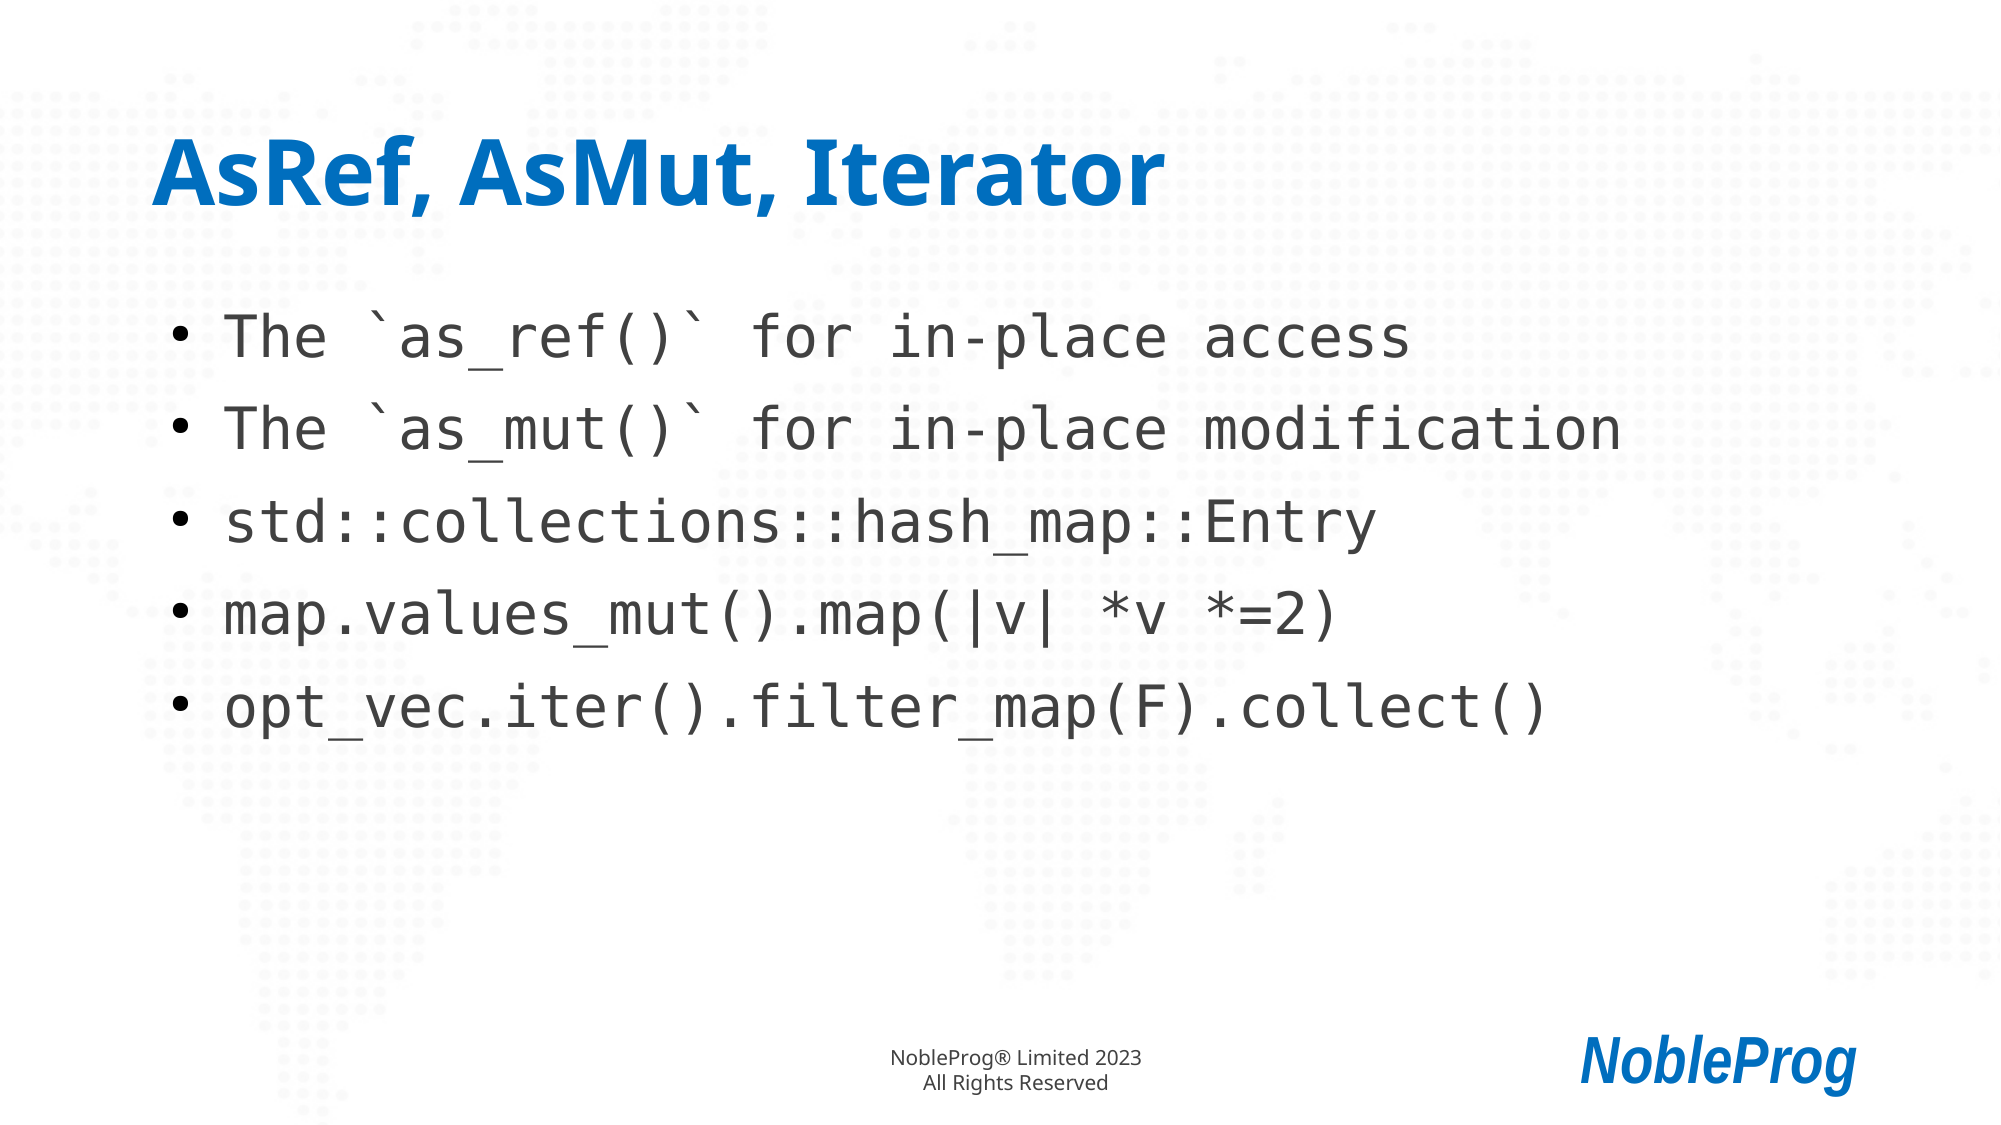

# AsRef, AsMut, Iterator
The `as_ref()` for in-place access
The `as_mut()` for in-place modification
std::collections::hash_map::Entry
map.values_mut().map(|v| *v *=2)
opt_vec.iter().filter_map(F).collect()